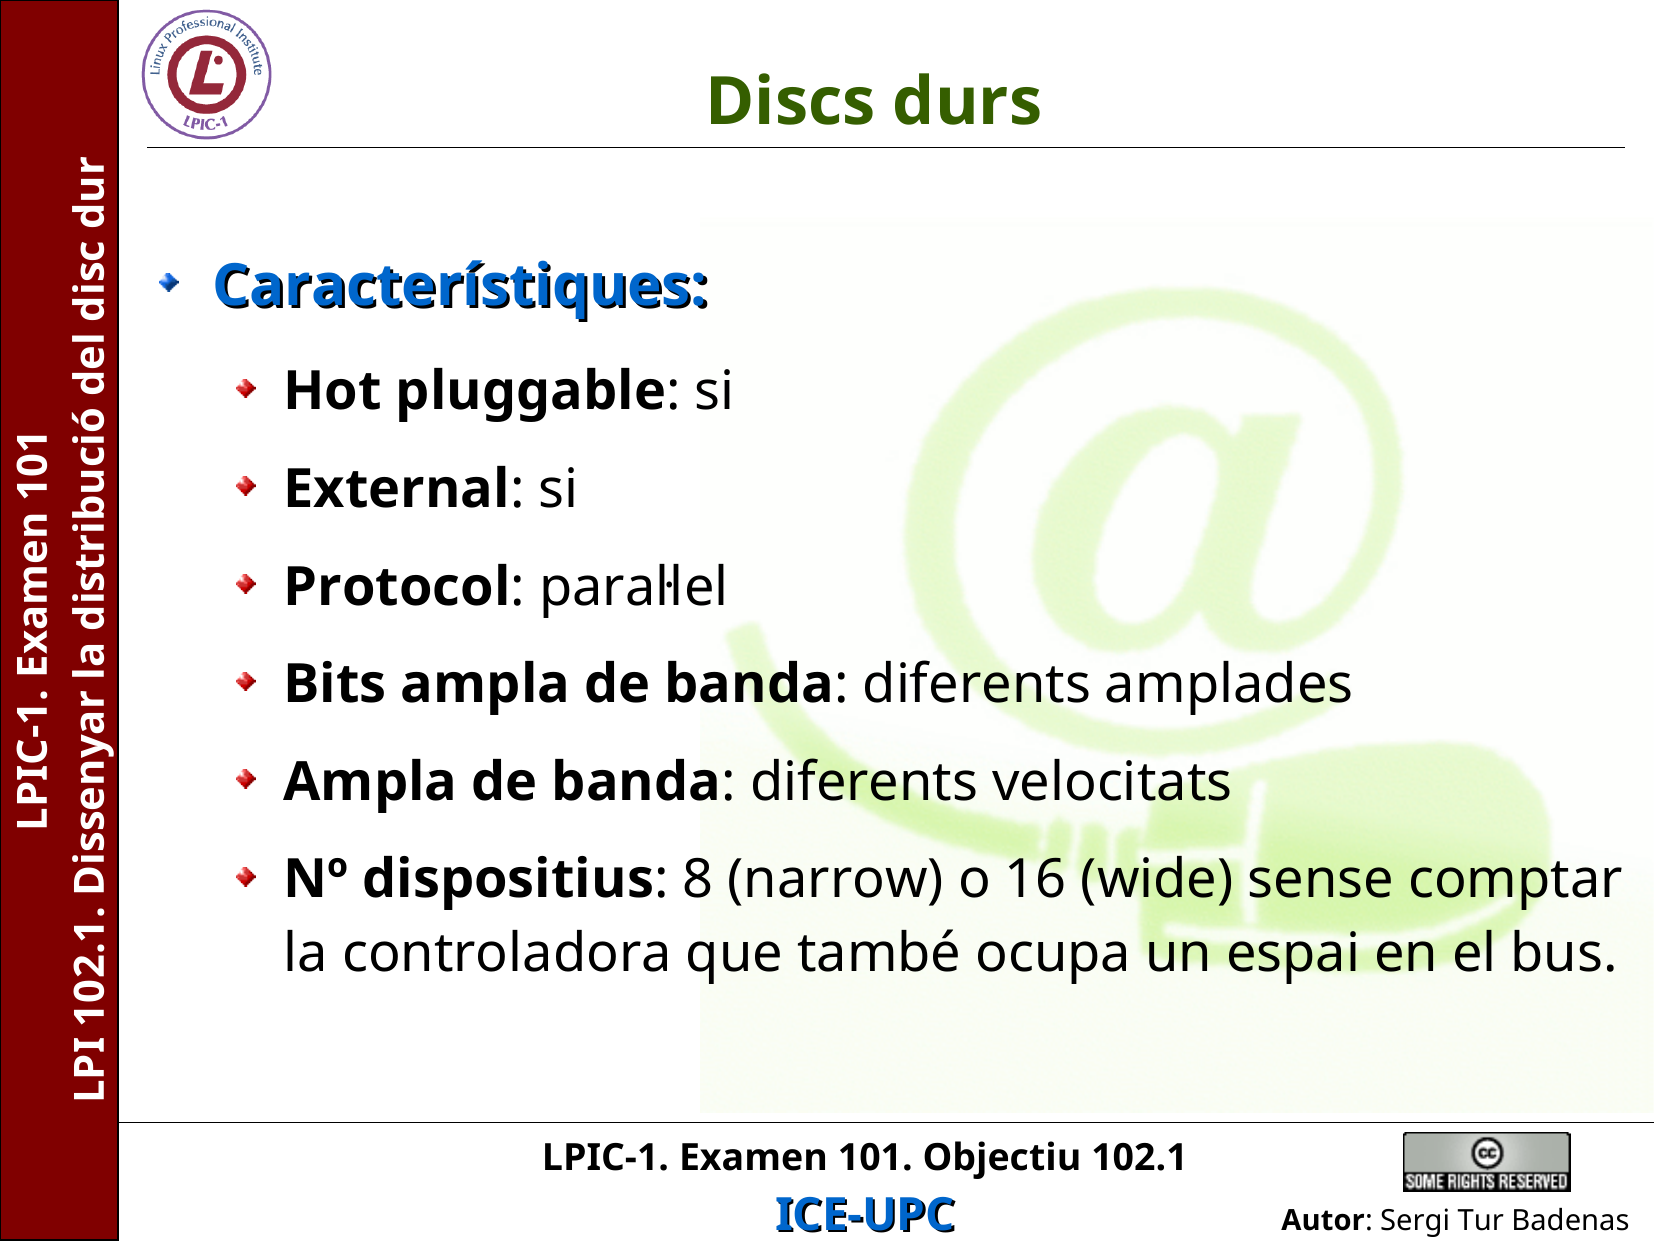

# Discs durs
Característiques:
Hot pluggable: si
External: si
Protocol: paral·lel
Bits ampla de banda: diferents amplades
Ampla de banda: diferents velocitats
Nº dispositius: 8 (narrow) o 16 (wide) sense comptar la controladora que també ocupa un espai en el bus.